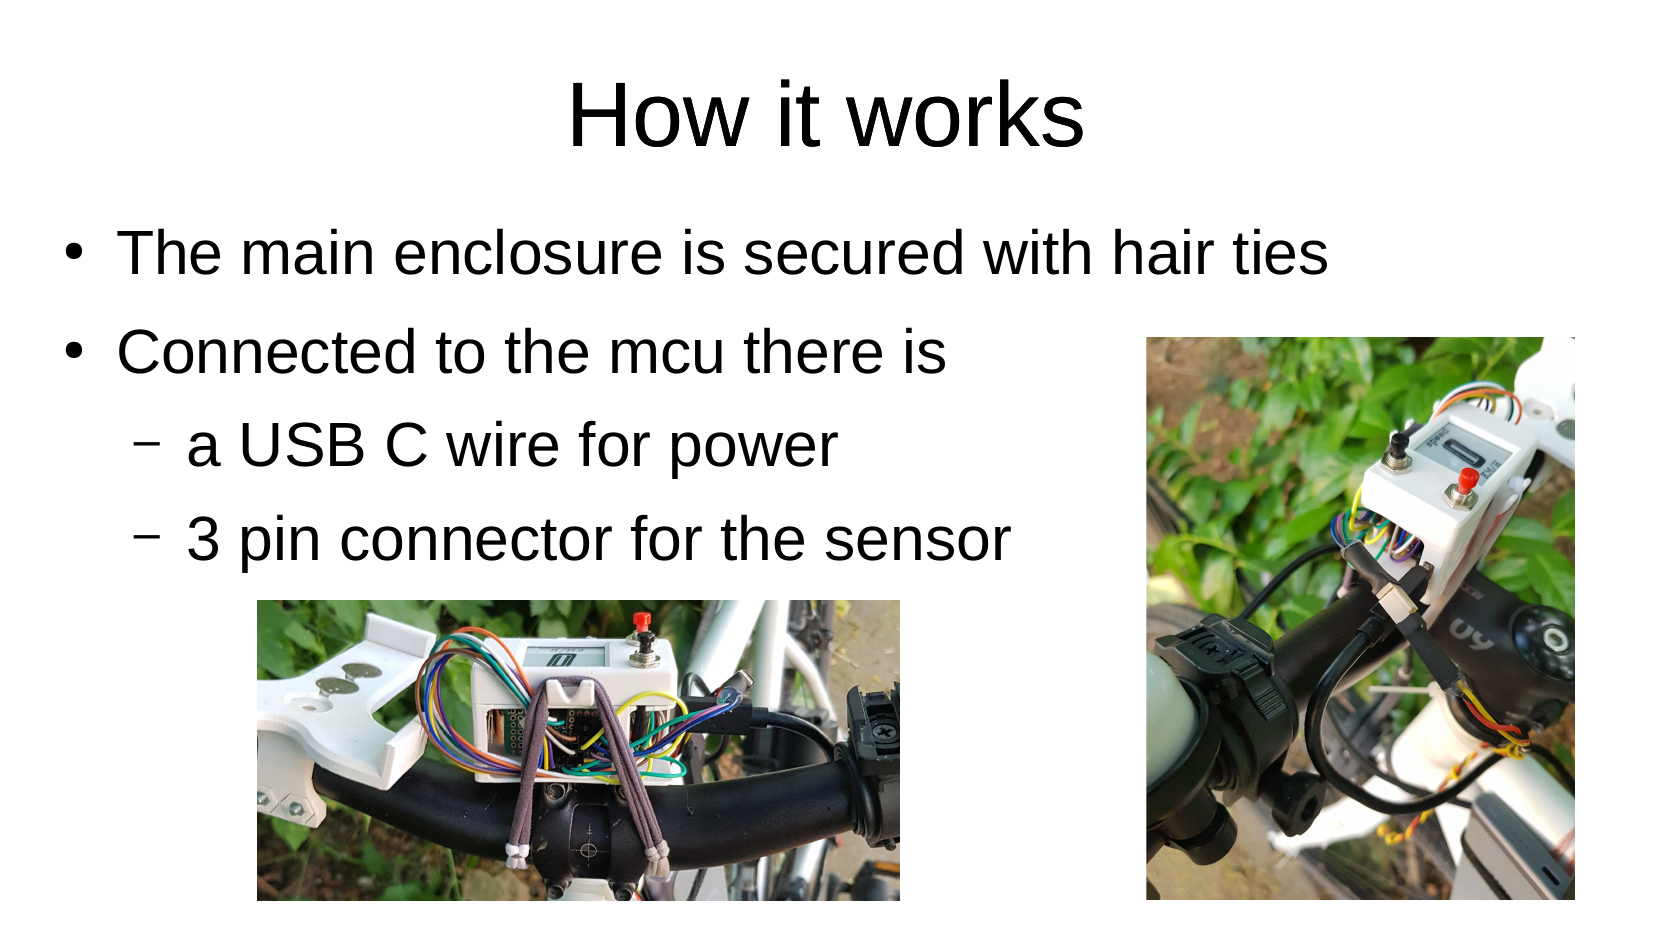

# How it works
How it works
The main enclosure is secured with hair ties
Connected to the mcu there is
a USB C wire for power
3 pin connector for the sensor